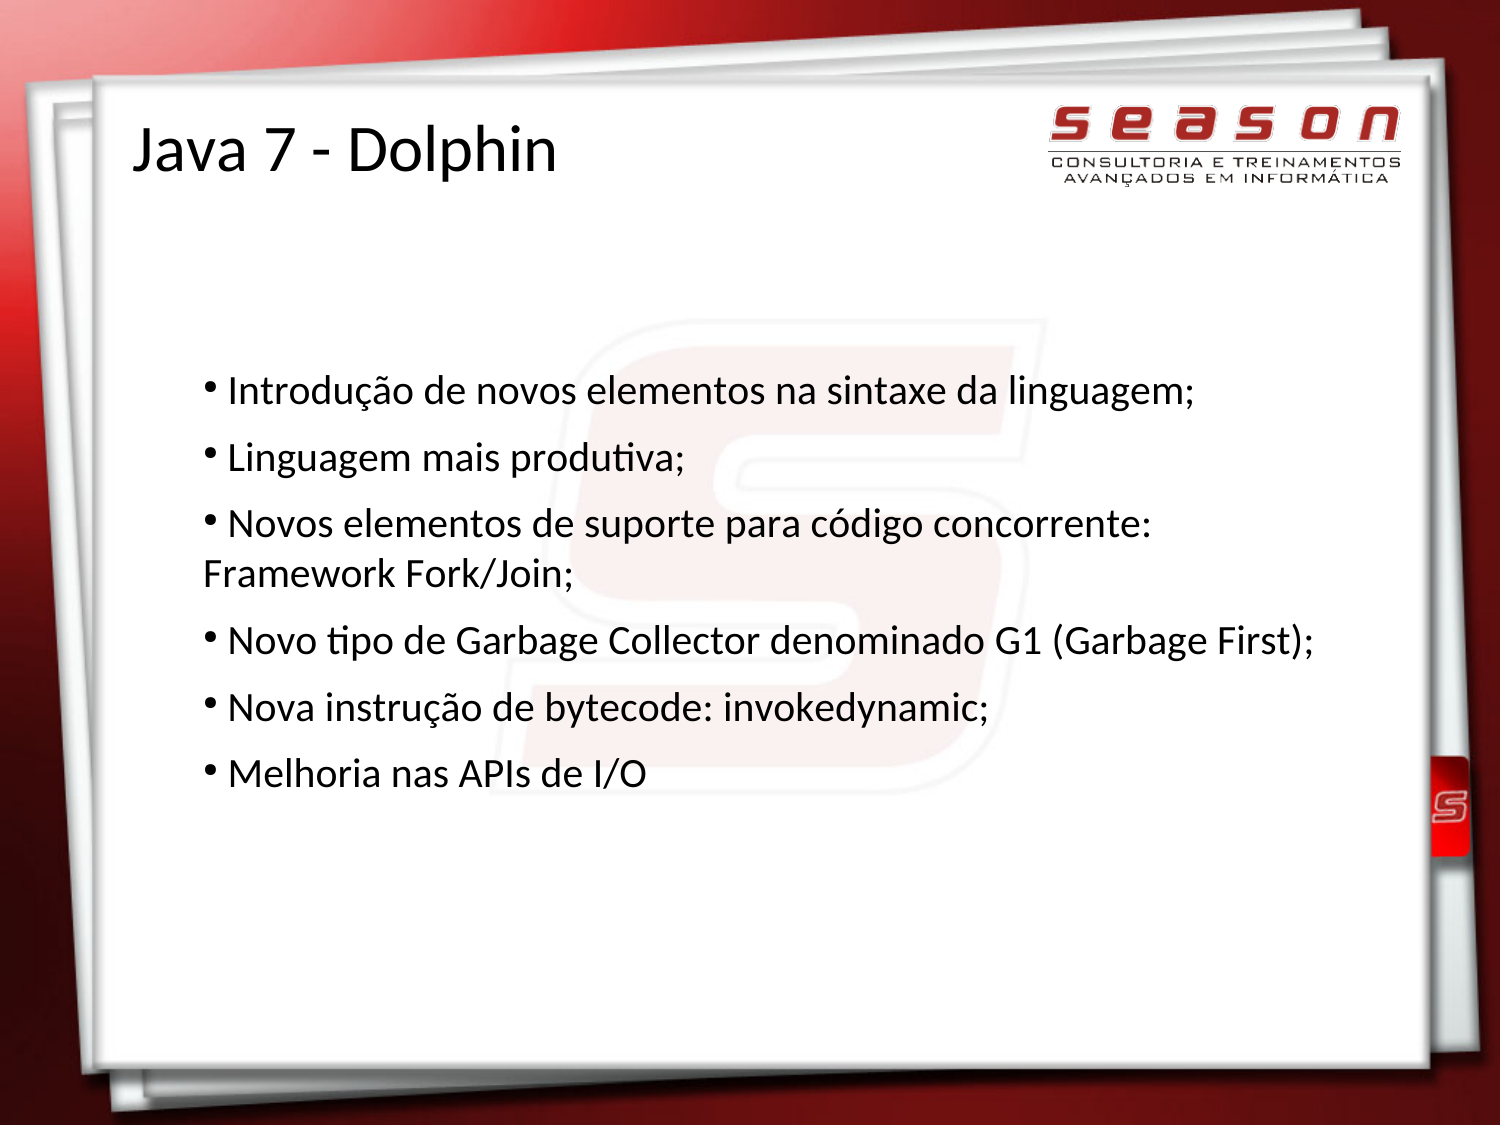

# Java 7 - Dolphin
 Introdução de novos elementos na sintaxe da linguagem;
 Linguagem mais produtiva;
 Novos elementos de suporte para código concorrente: Framework Fork/Join;
 Novo tipo de Garbage Collector denominado G1 (Garbage First);
 Nova instrução de bytecode: invokedynamic;
 Melhoria nas APIs de I/O